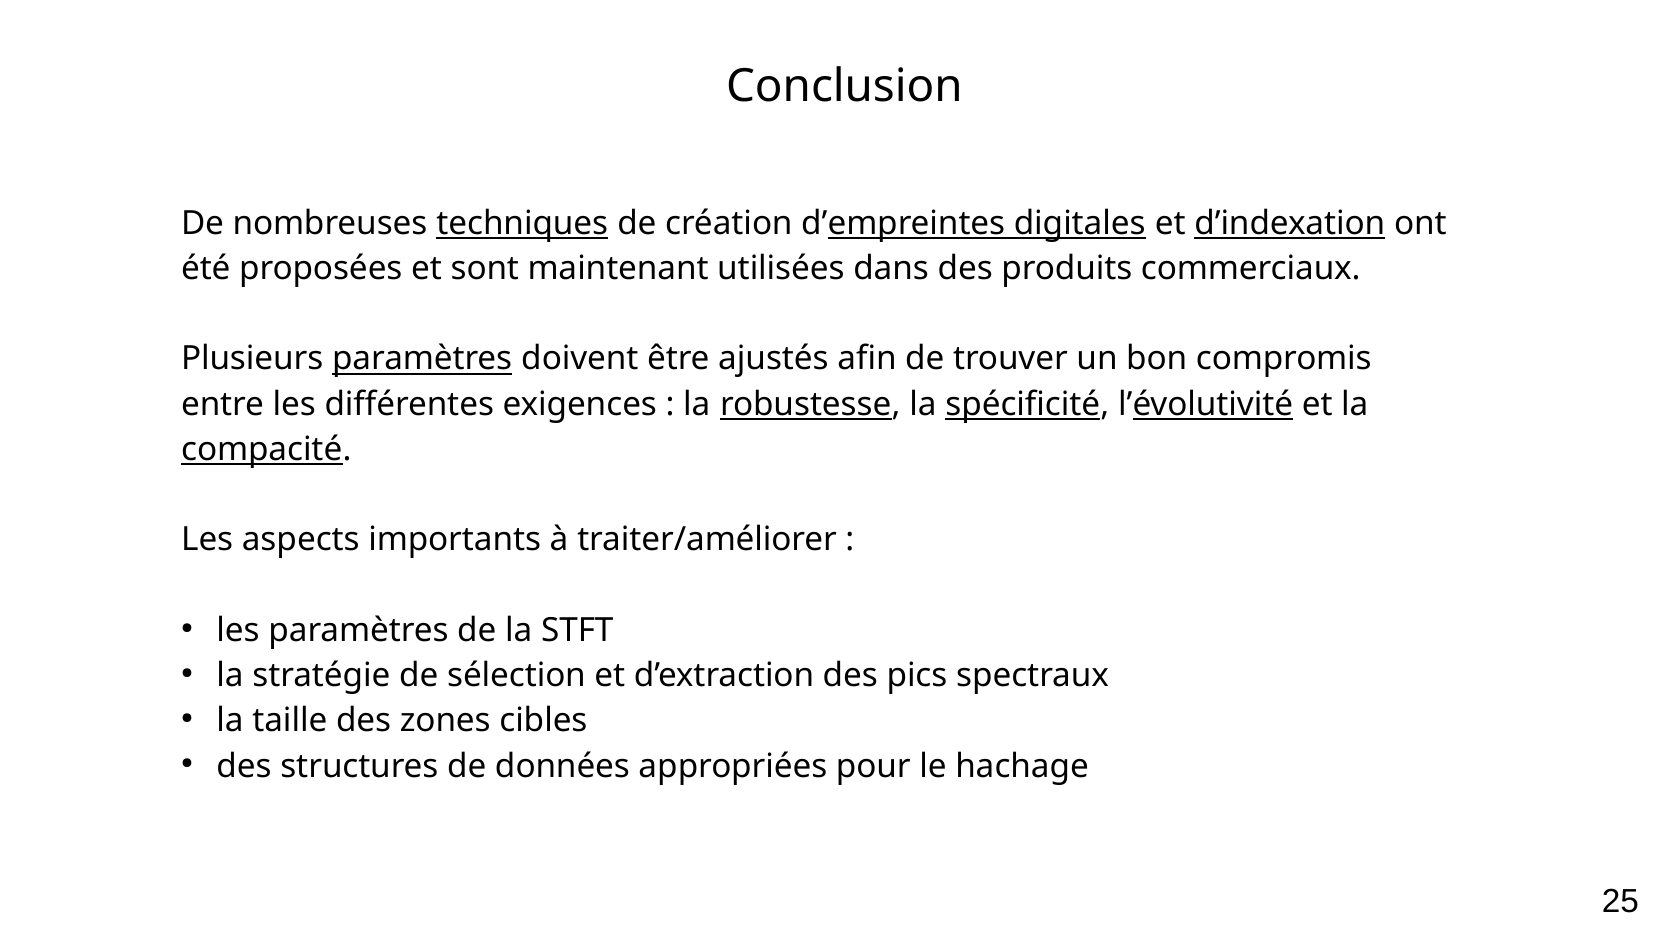

Conclusion
De nombreuses techniques de création d’empreintes digitales et d’indexation ont été proposées et sont maintenant utilisées dans des produits commerciaux.
Plusieurs paramètres doivent être ajustés afin de trouver un bon compromis
entre les différentes exigences : la robustesse, la spécificité, l’évolutivité et la compacité.
Les aspects importants à traiter/améliorer :
les paramètres de la STFT
la stratégie de sélection et d’extraction des pics spectraux
la taille des zones cibles
des structures de données appropriées pour le hachage